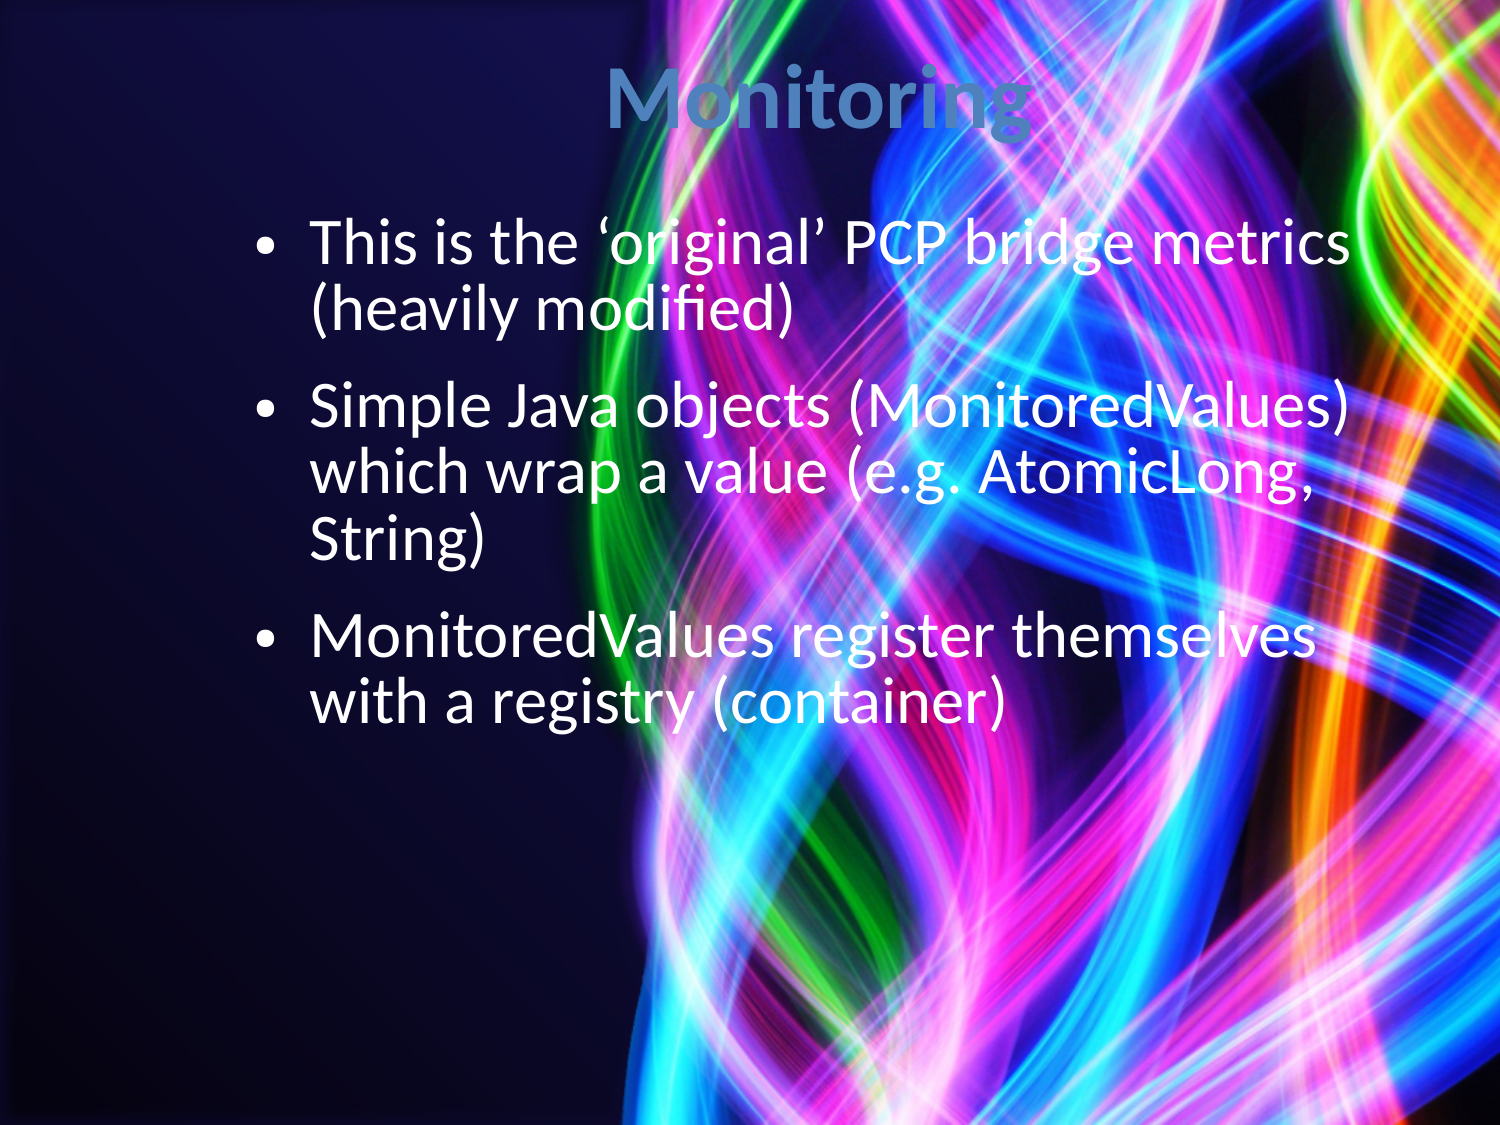

# Monitoring
This is the ‘original’ PCP bridge metrics (heavily modified)
Simple Java objects (MonitoredValues) which wrap a value (e.g. AtomicLong, String)
MonitoredValues register themselves with a registry (container)